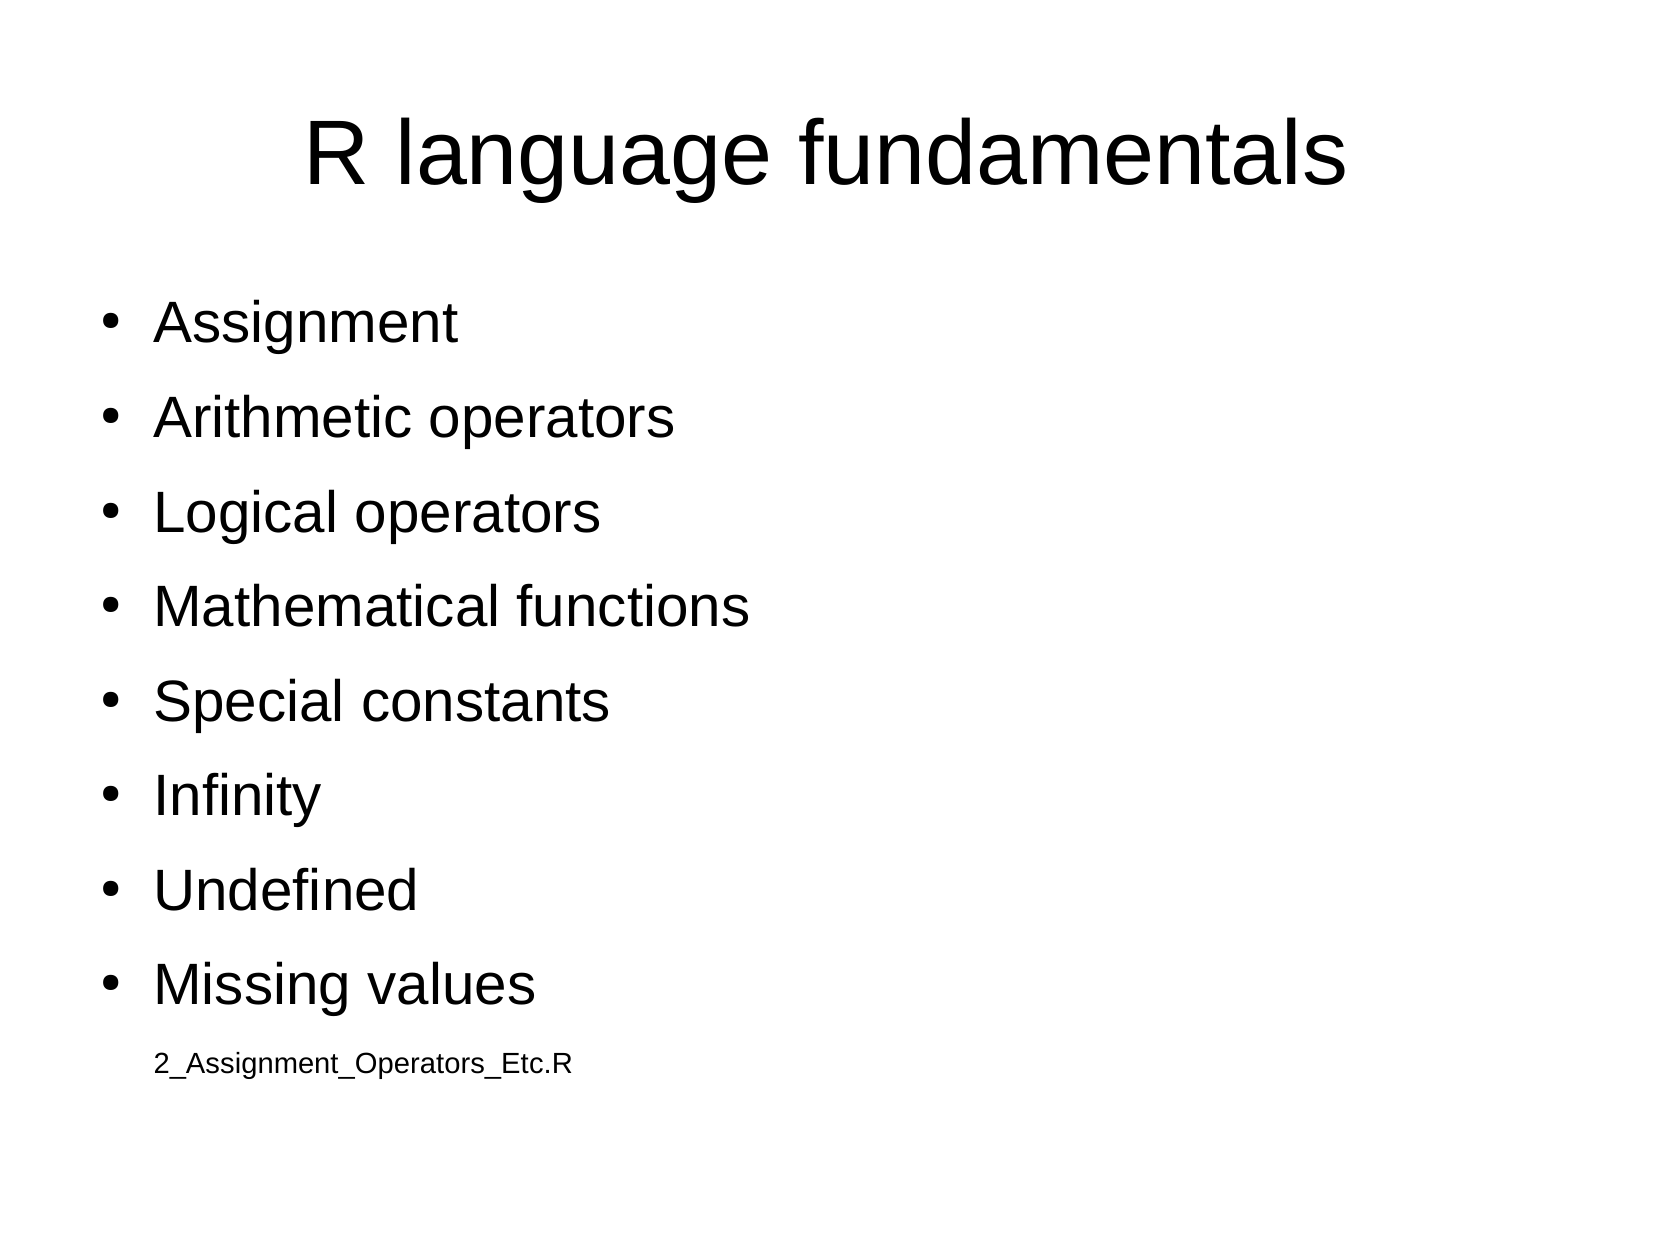

# R language fundamentals
Assignment
Arithmetic operators
Logical operators
Mathematical functions
Special constants
Infinity
Undefined
Missing values
2_Assignment_Operators_Etc.R